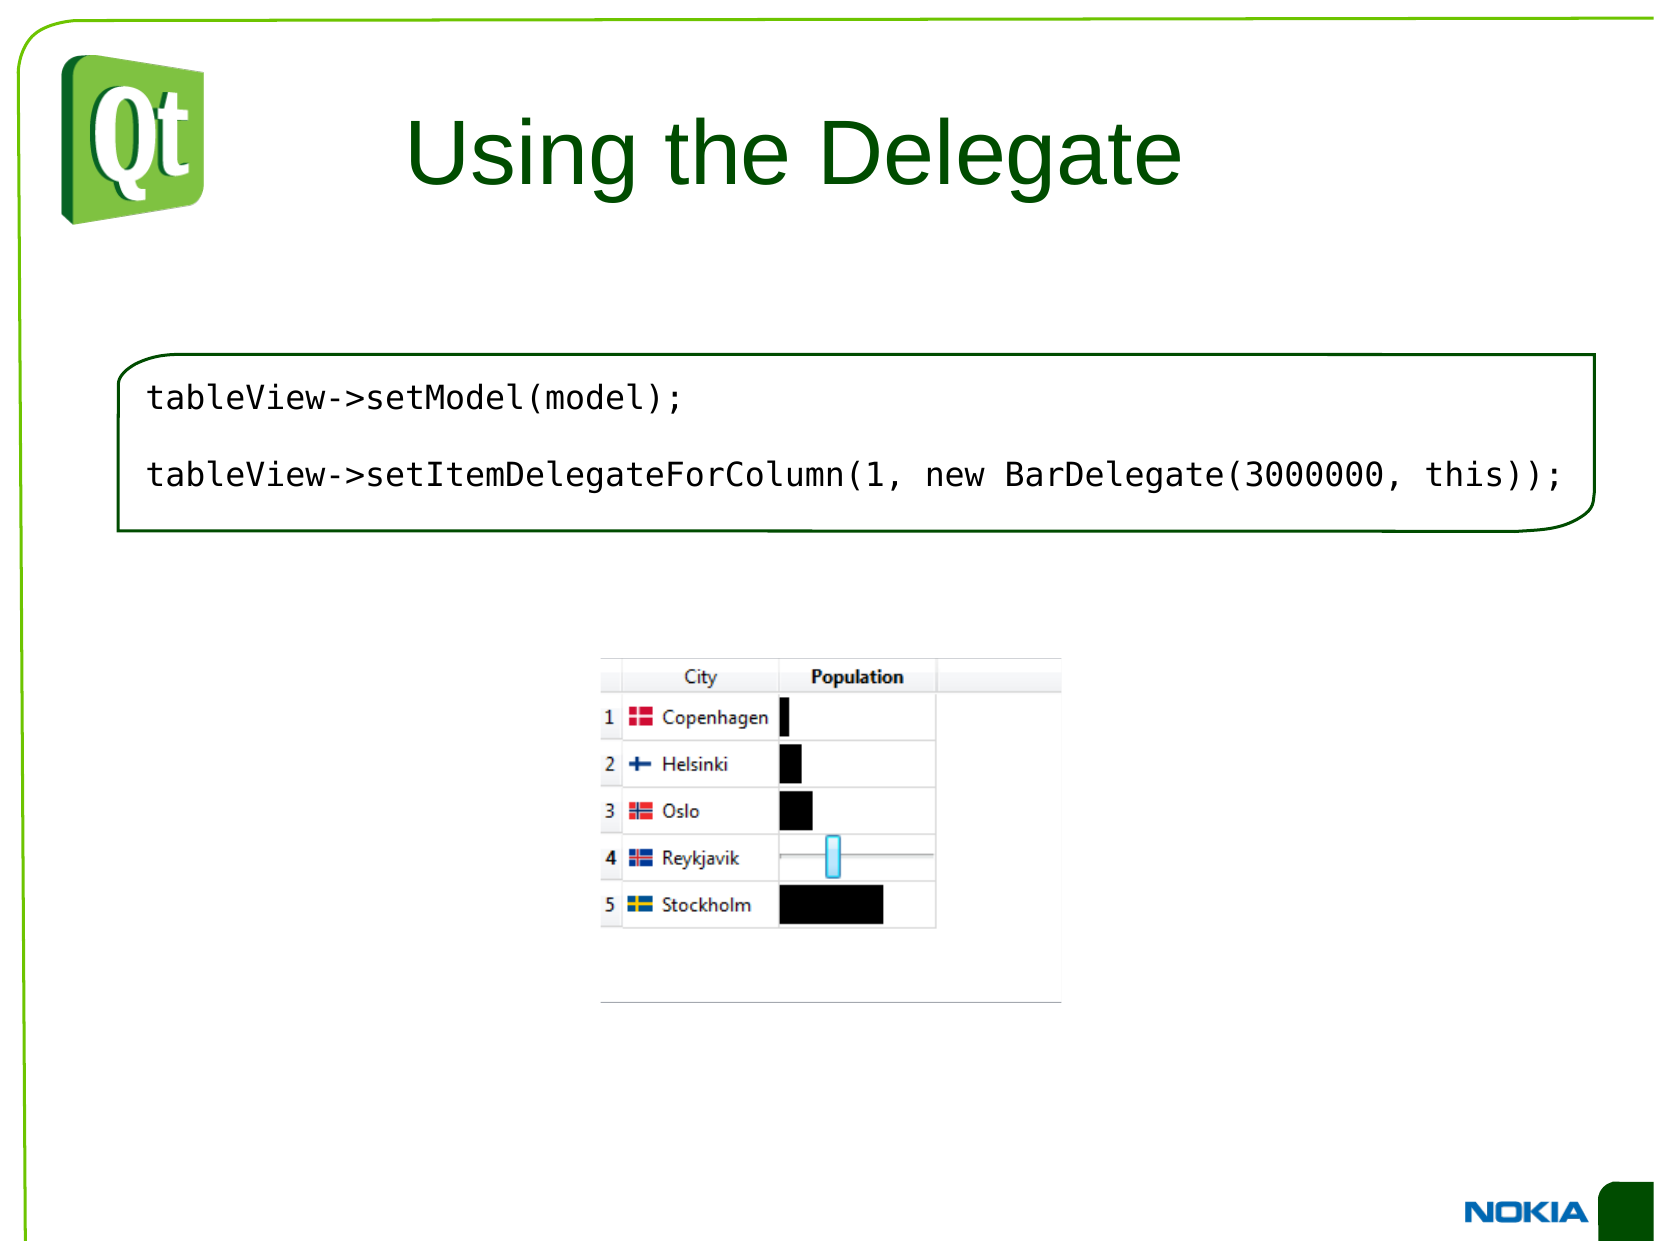

# Using the Delegate
tableView->setModel(model);
tableView->setItemDelegateForColumn(1, new BarDelegate(3000000, this));